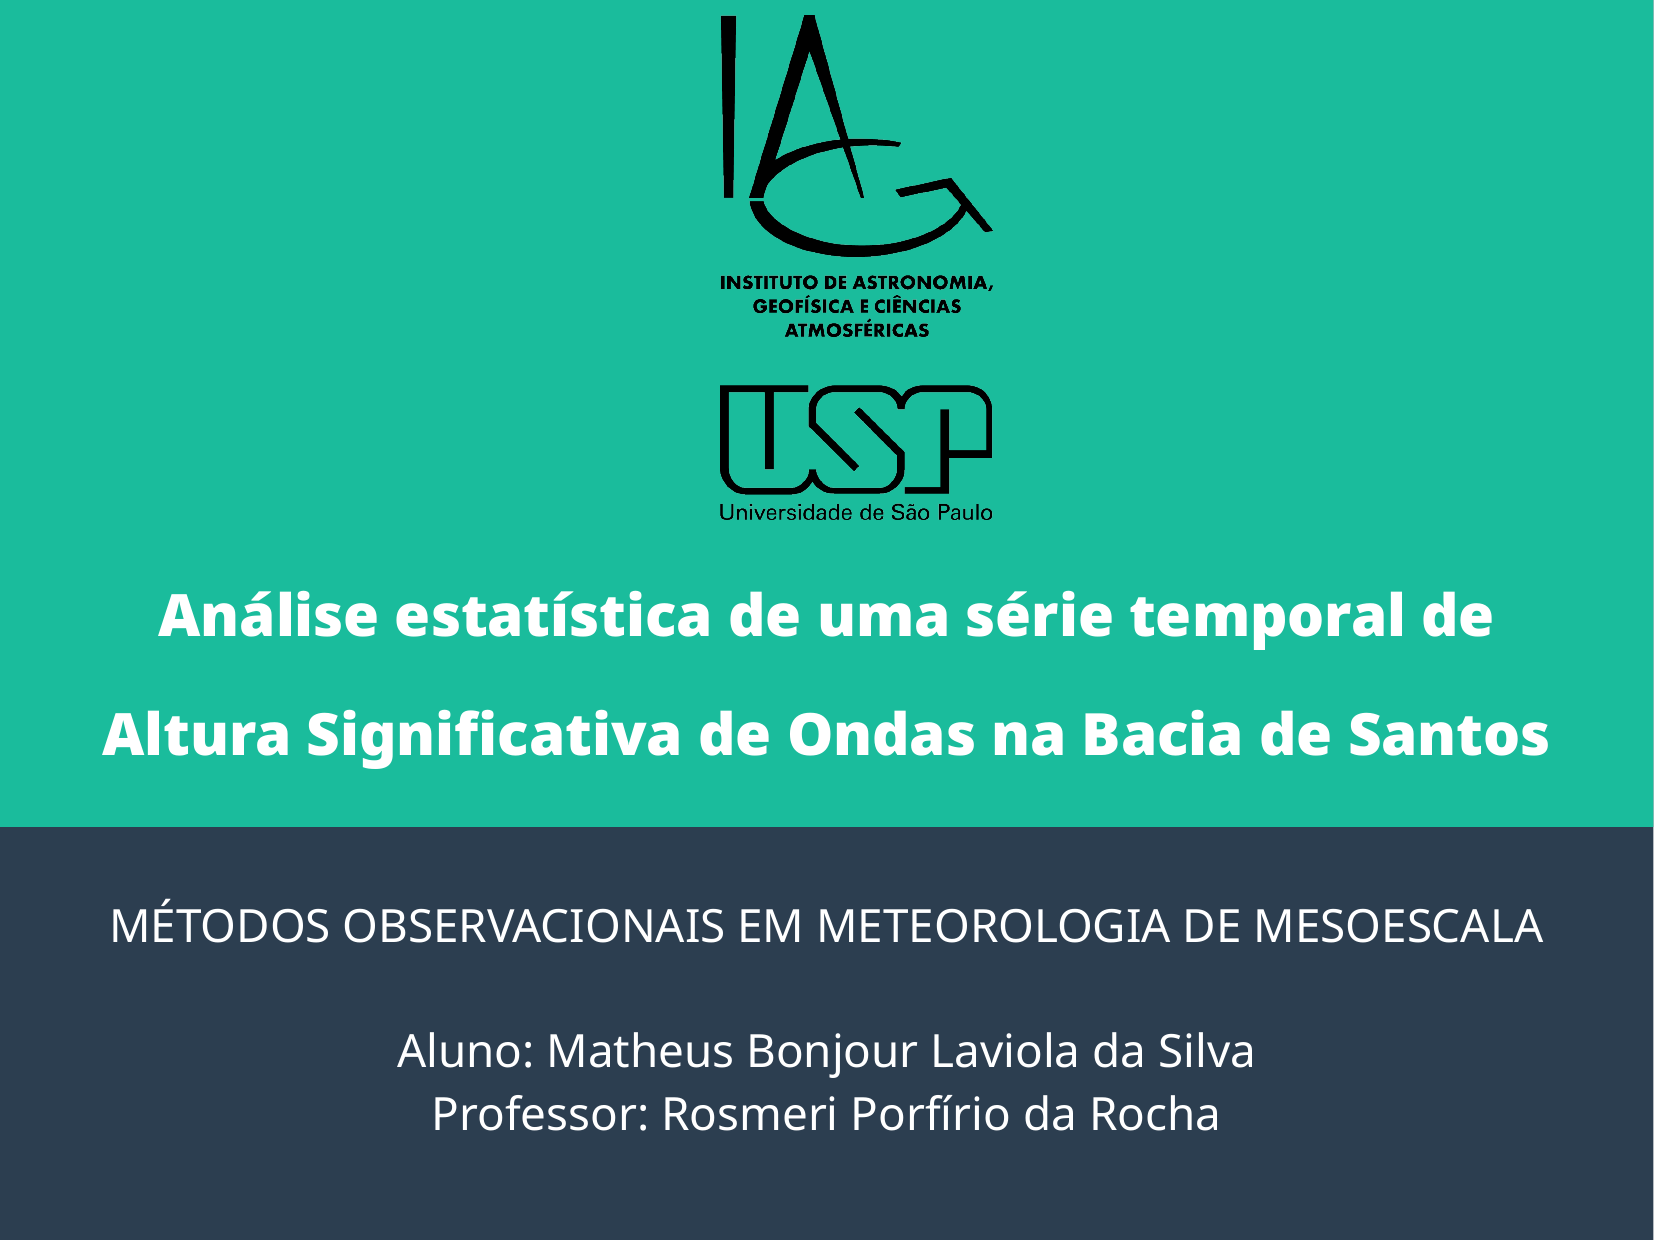

# Análise estatística de uma série temporal de Altura Significativa de Ondas na Bacia de Santos
MÉTODOS OBSERVACIONAIS EM METEOROLOGIA DE MESOESCALA
Aluno: Matheus Bonjour Laviola da Silva
Professor: Rosmeri Porfírio da Rocha